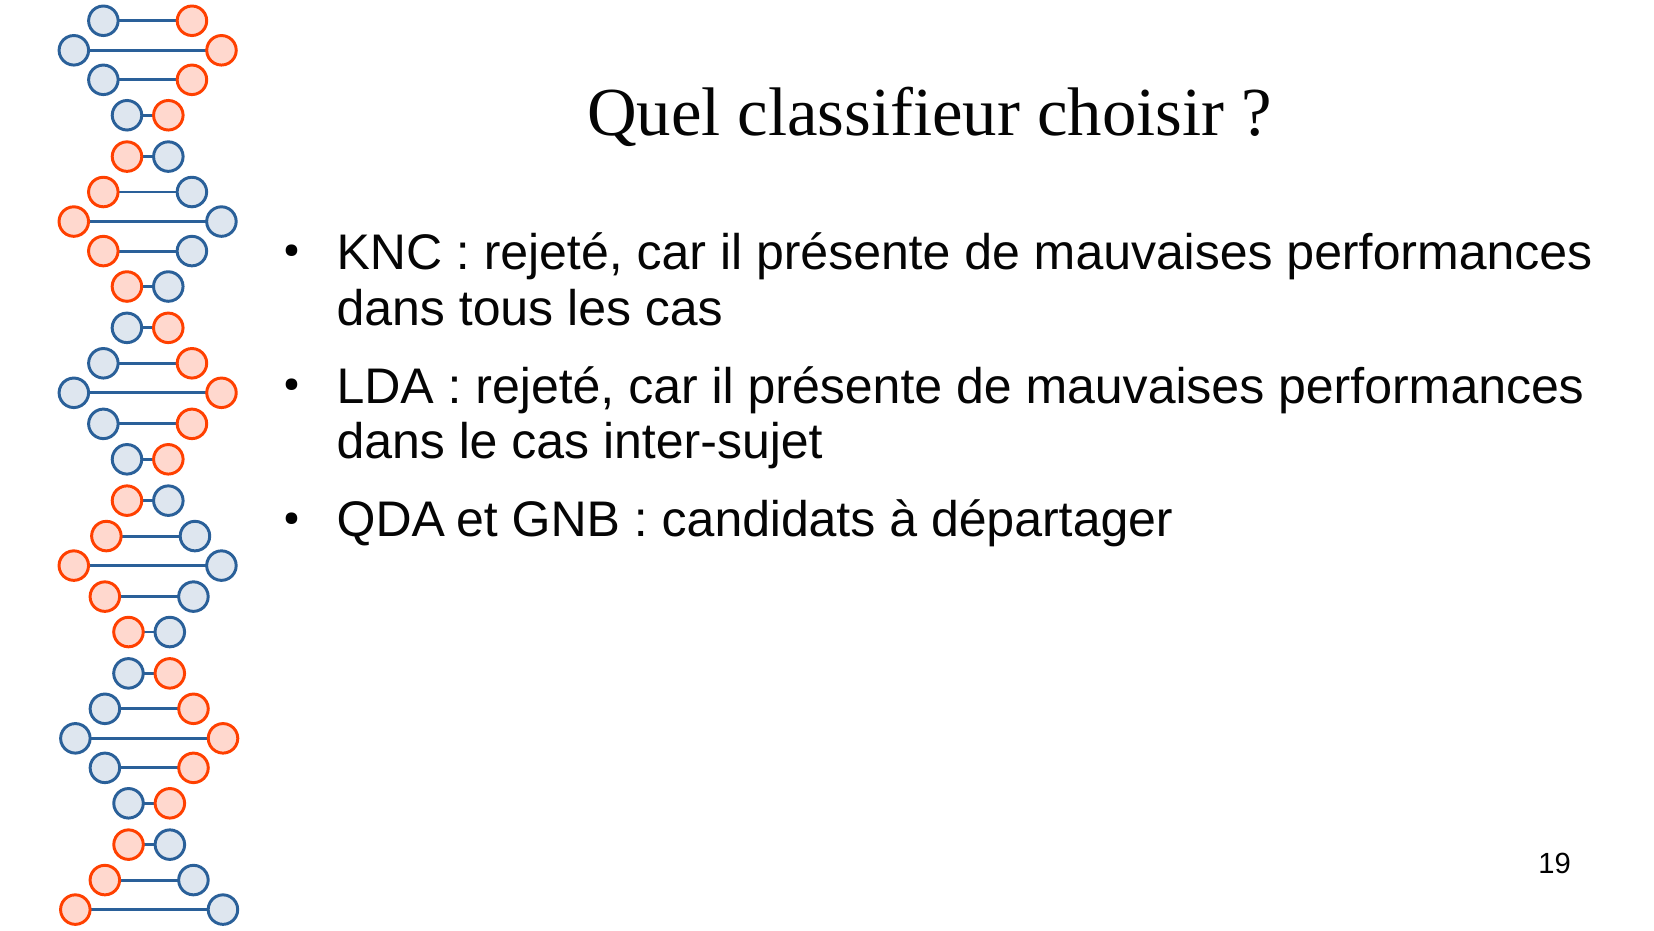

# Quel classifieur choisir ?
KNC : rejeté, car il présente de mauvaises performances dans tous les cas
LDA : rejeté, car il présente de mauvaises performances dans le cas inter-sujet
QDA et GNB : candidats à départager
19